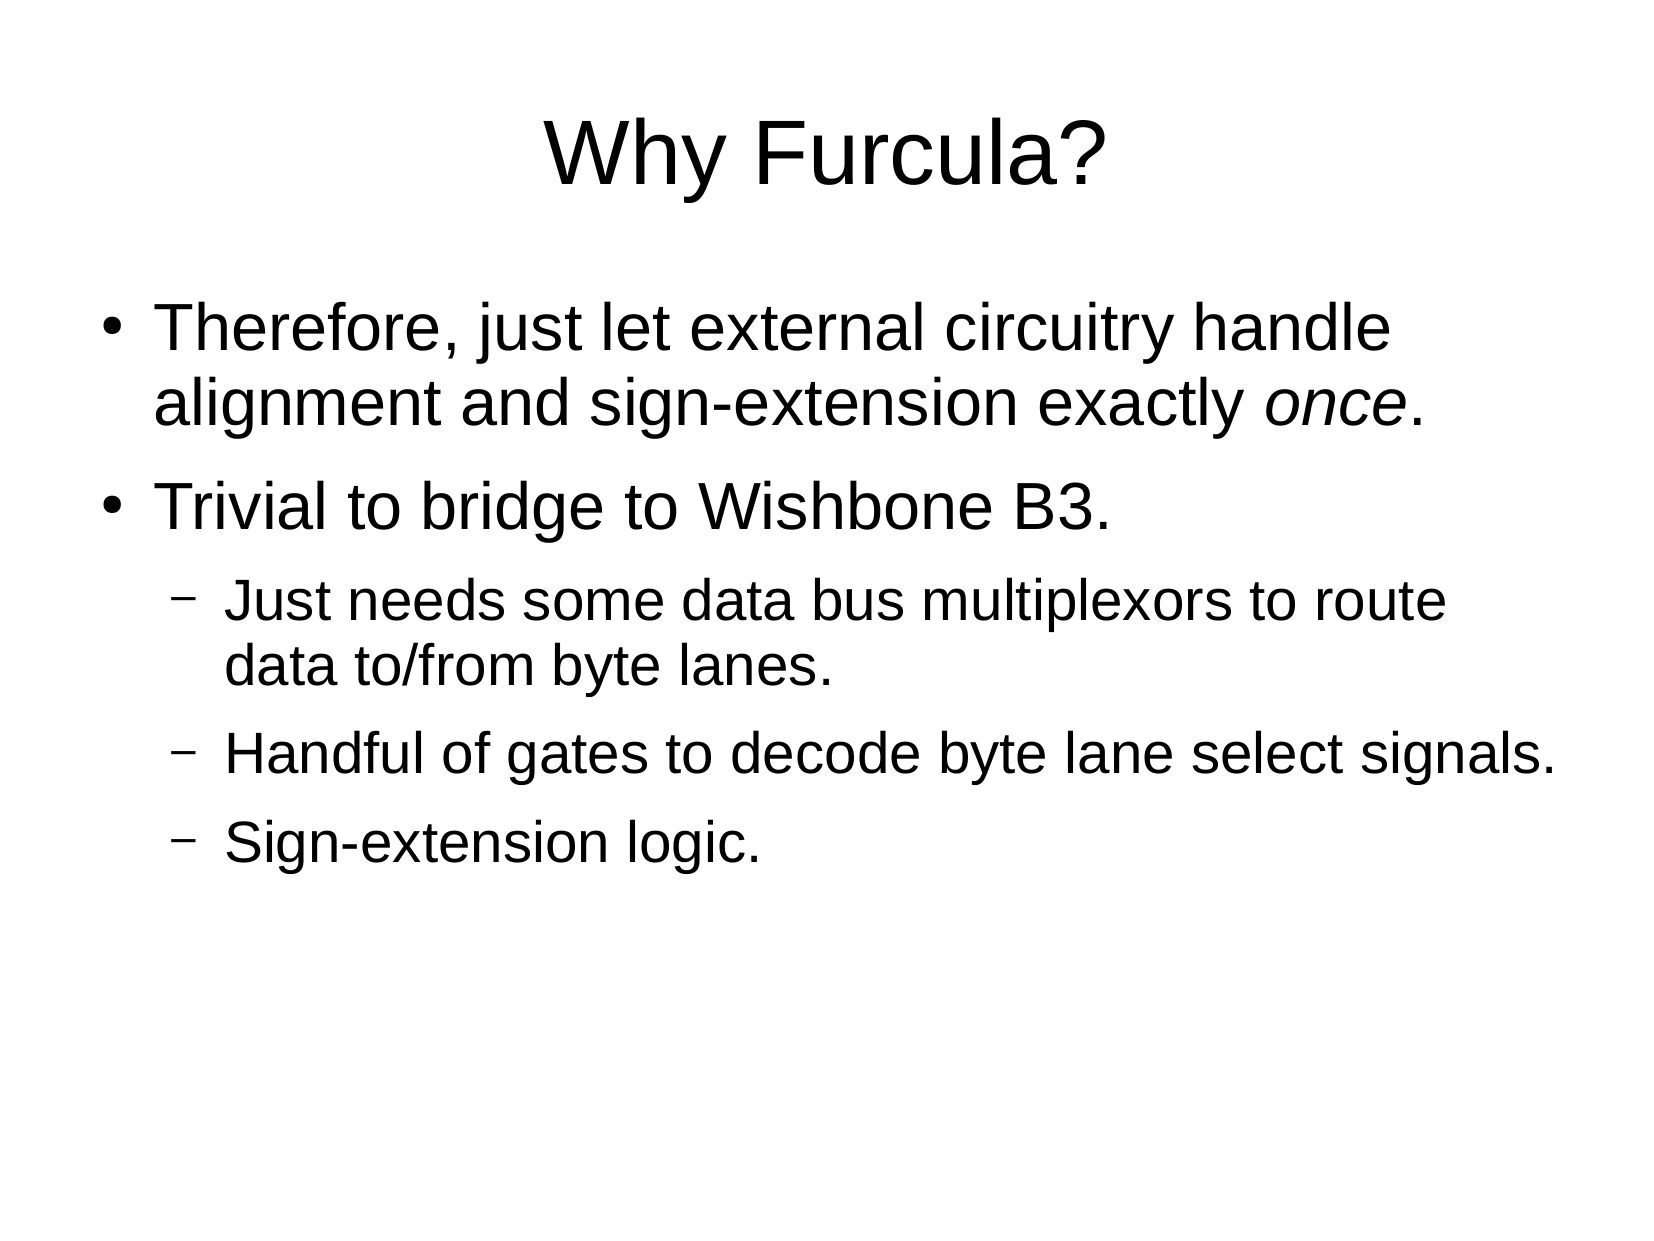

# Why Furcula?
Therefore, just let external circuitry handle alignment and sign-extension exactly once.
Trivial to bridge to Wishbone B3.
Just needs some data bus multiplexors to route data to/from byte lanes.
Handful of gates to decode byte lane select signals.
Sign-extension logic.